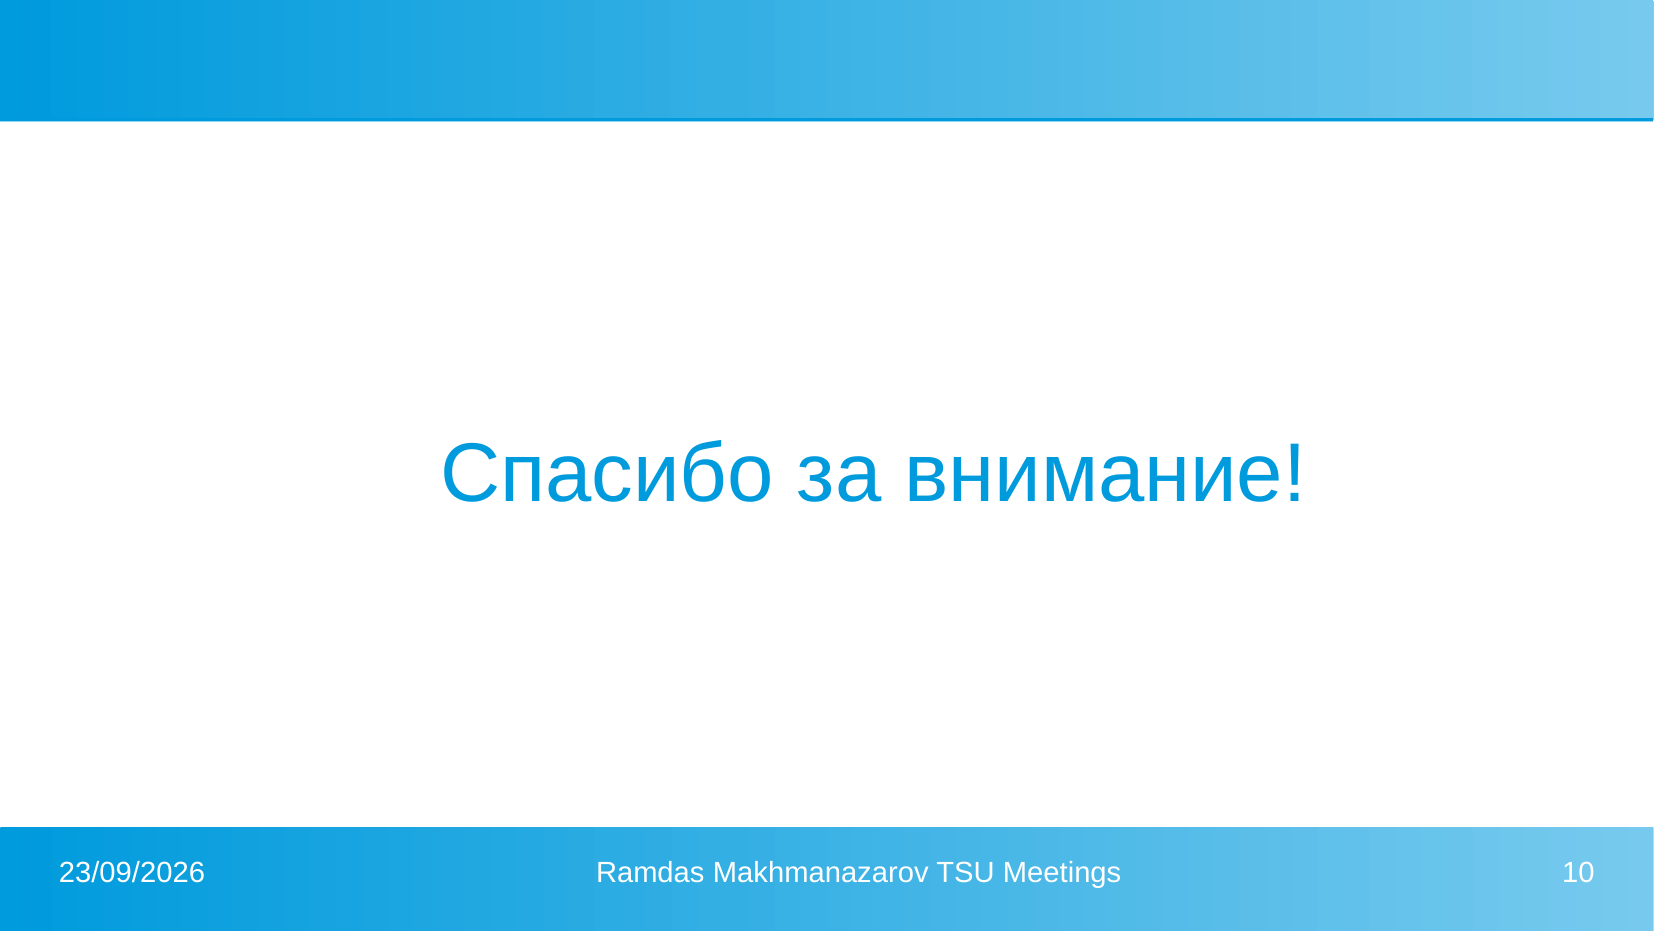

# Спасибо за внимание!
Ramdas Makhmanazarov, Geant4 TSU meetings
10